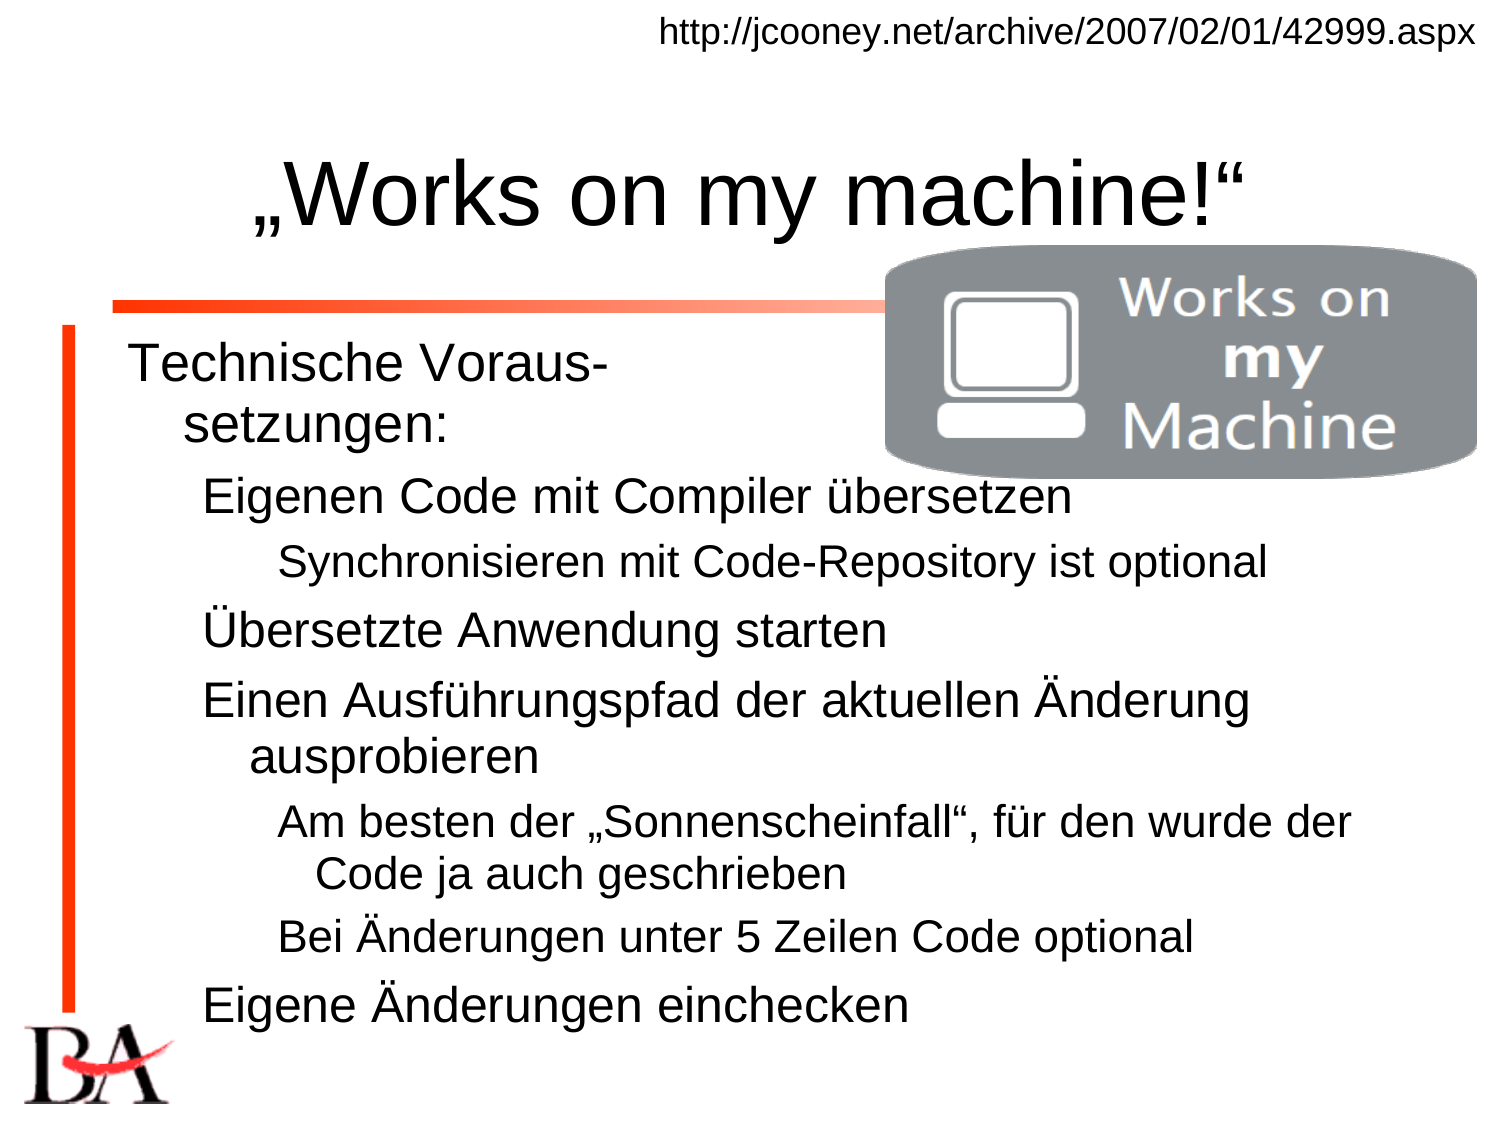

http://jcooney.net/archive/2007/02/01/42999.aspx
# „Works on my machine!“
Technische Voraus-
setzungen:
Eigenen Code mit Compiler übersetzen
Synchronisieren mit Code-Repository ist optional
Übersetzte Anwendung starten
Einen Ausführungspfad der aktuellen Änderung ausprobieren
Am besten der „Sonnenscheinfall“, für den wurde der Code ja auch geschrieben
Bei Änderungen unter 5 Zeilen Code optional
Eigene Änderungen einchecken